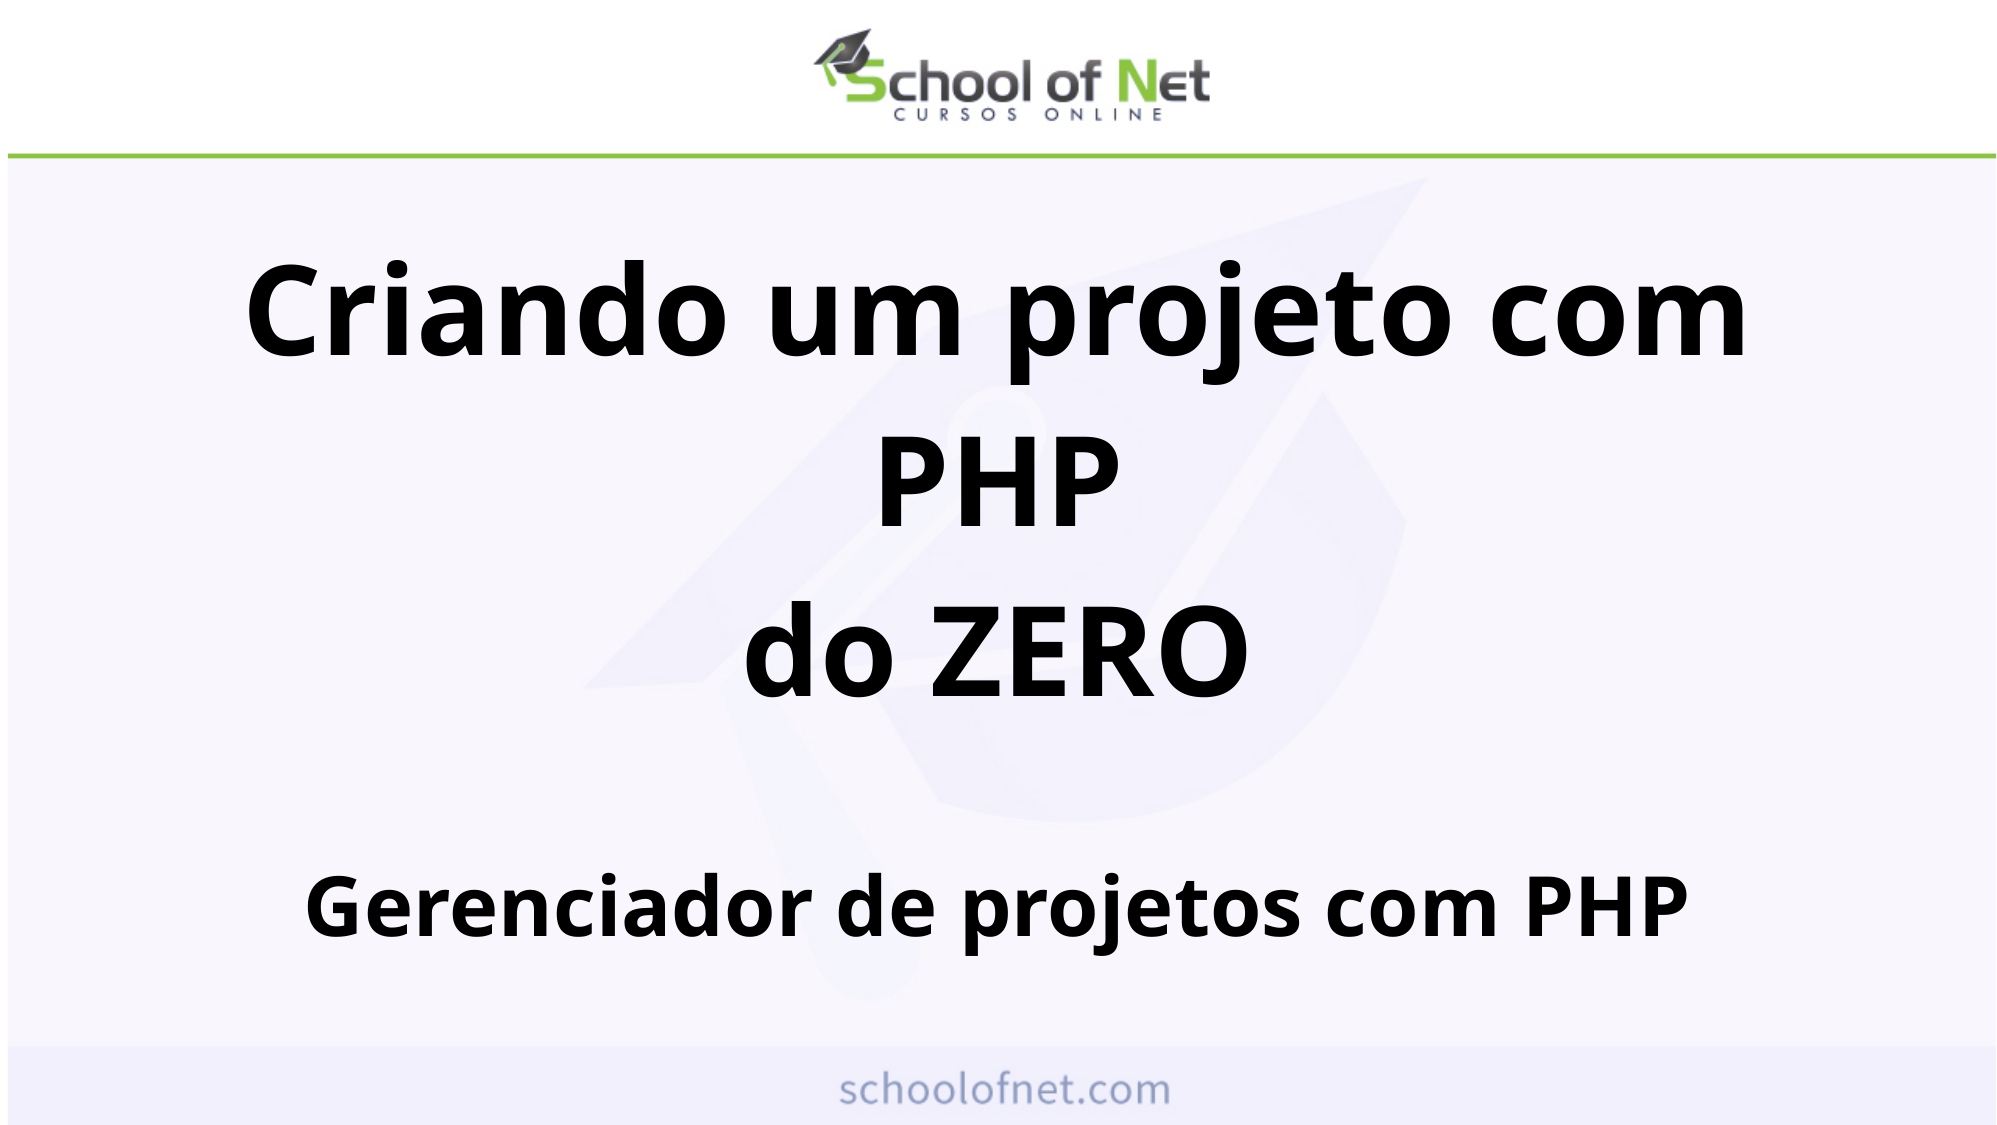

# Criando um projeto com PHP do ZERO Gerenciador de projetos com PHP